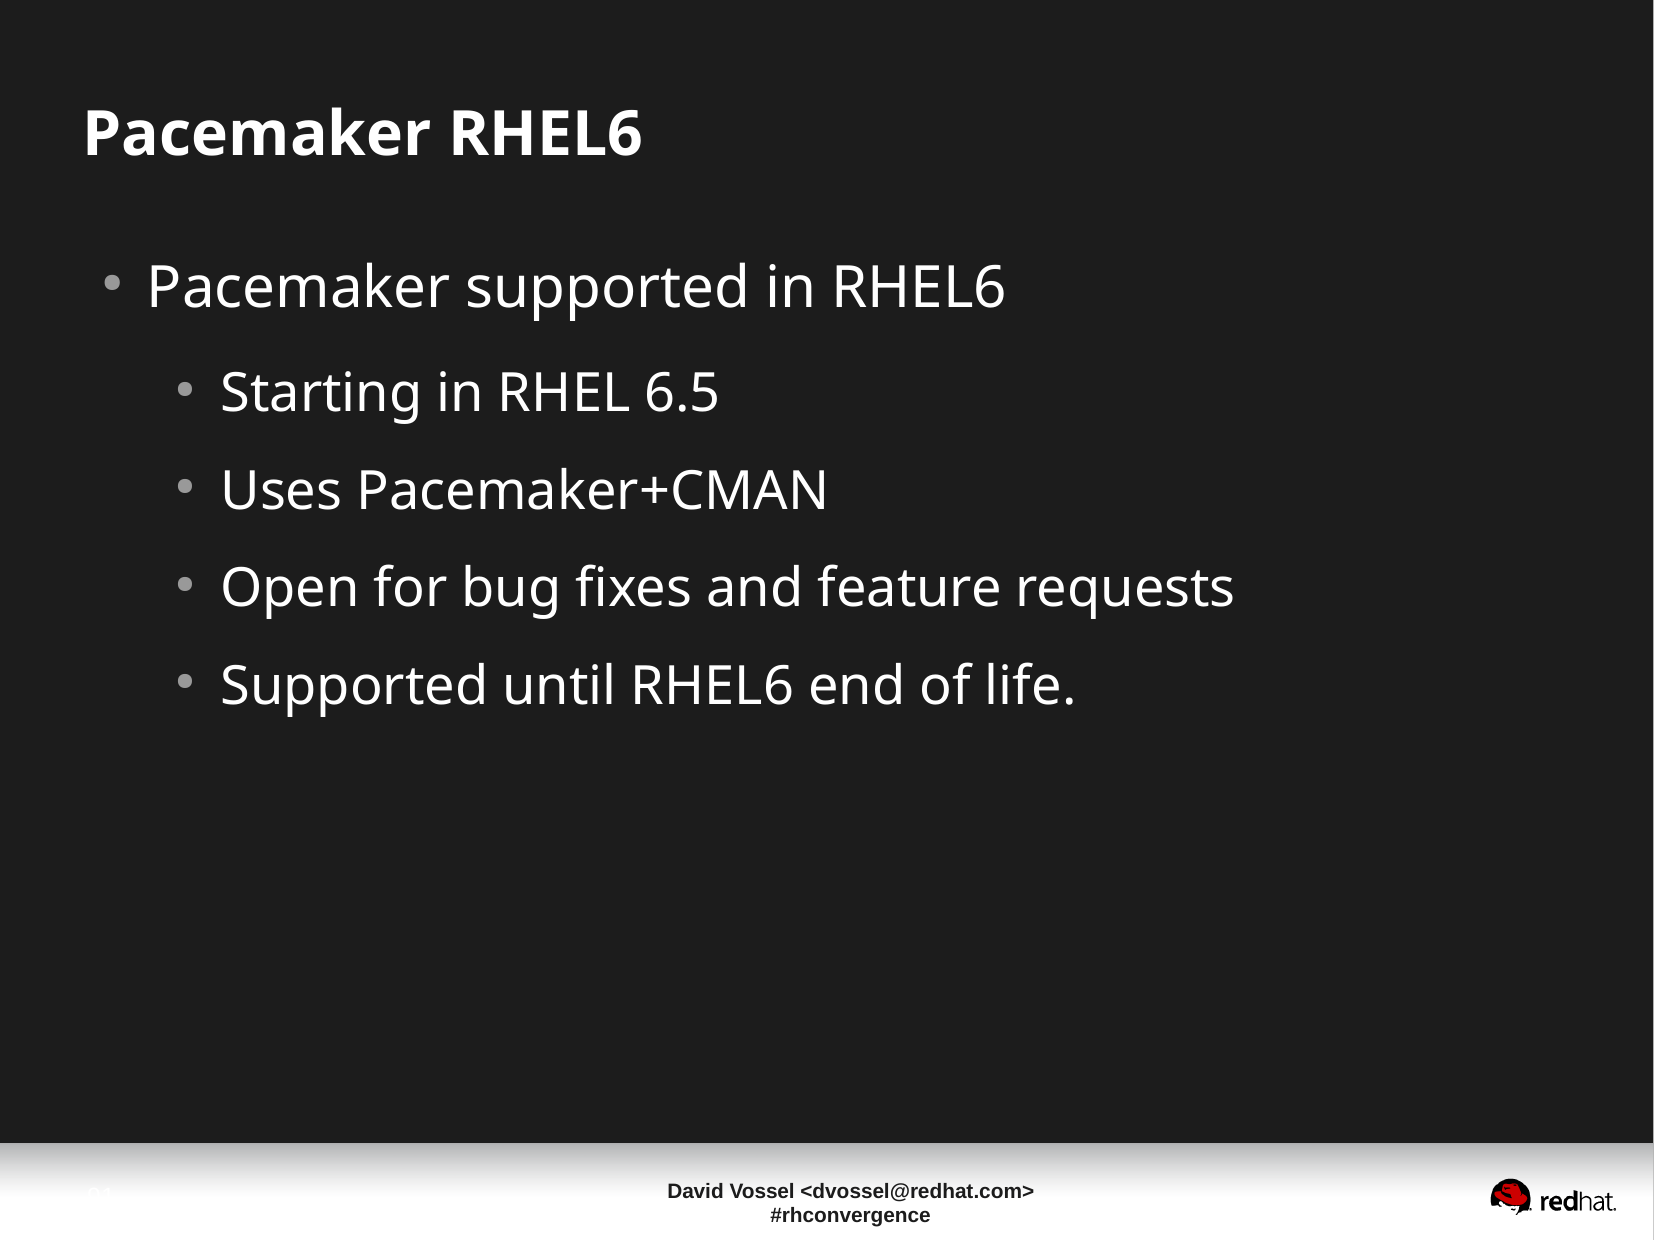

# Pacemaker RHEL6
Pacemaker supported in RHEL6
Starting in RHEL 6.5
Uses Pacemaker+CMAN
Open for bug fixes and feature requests
Supported until RHEL6 end of life.